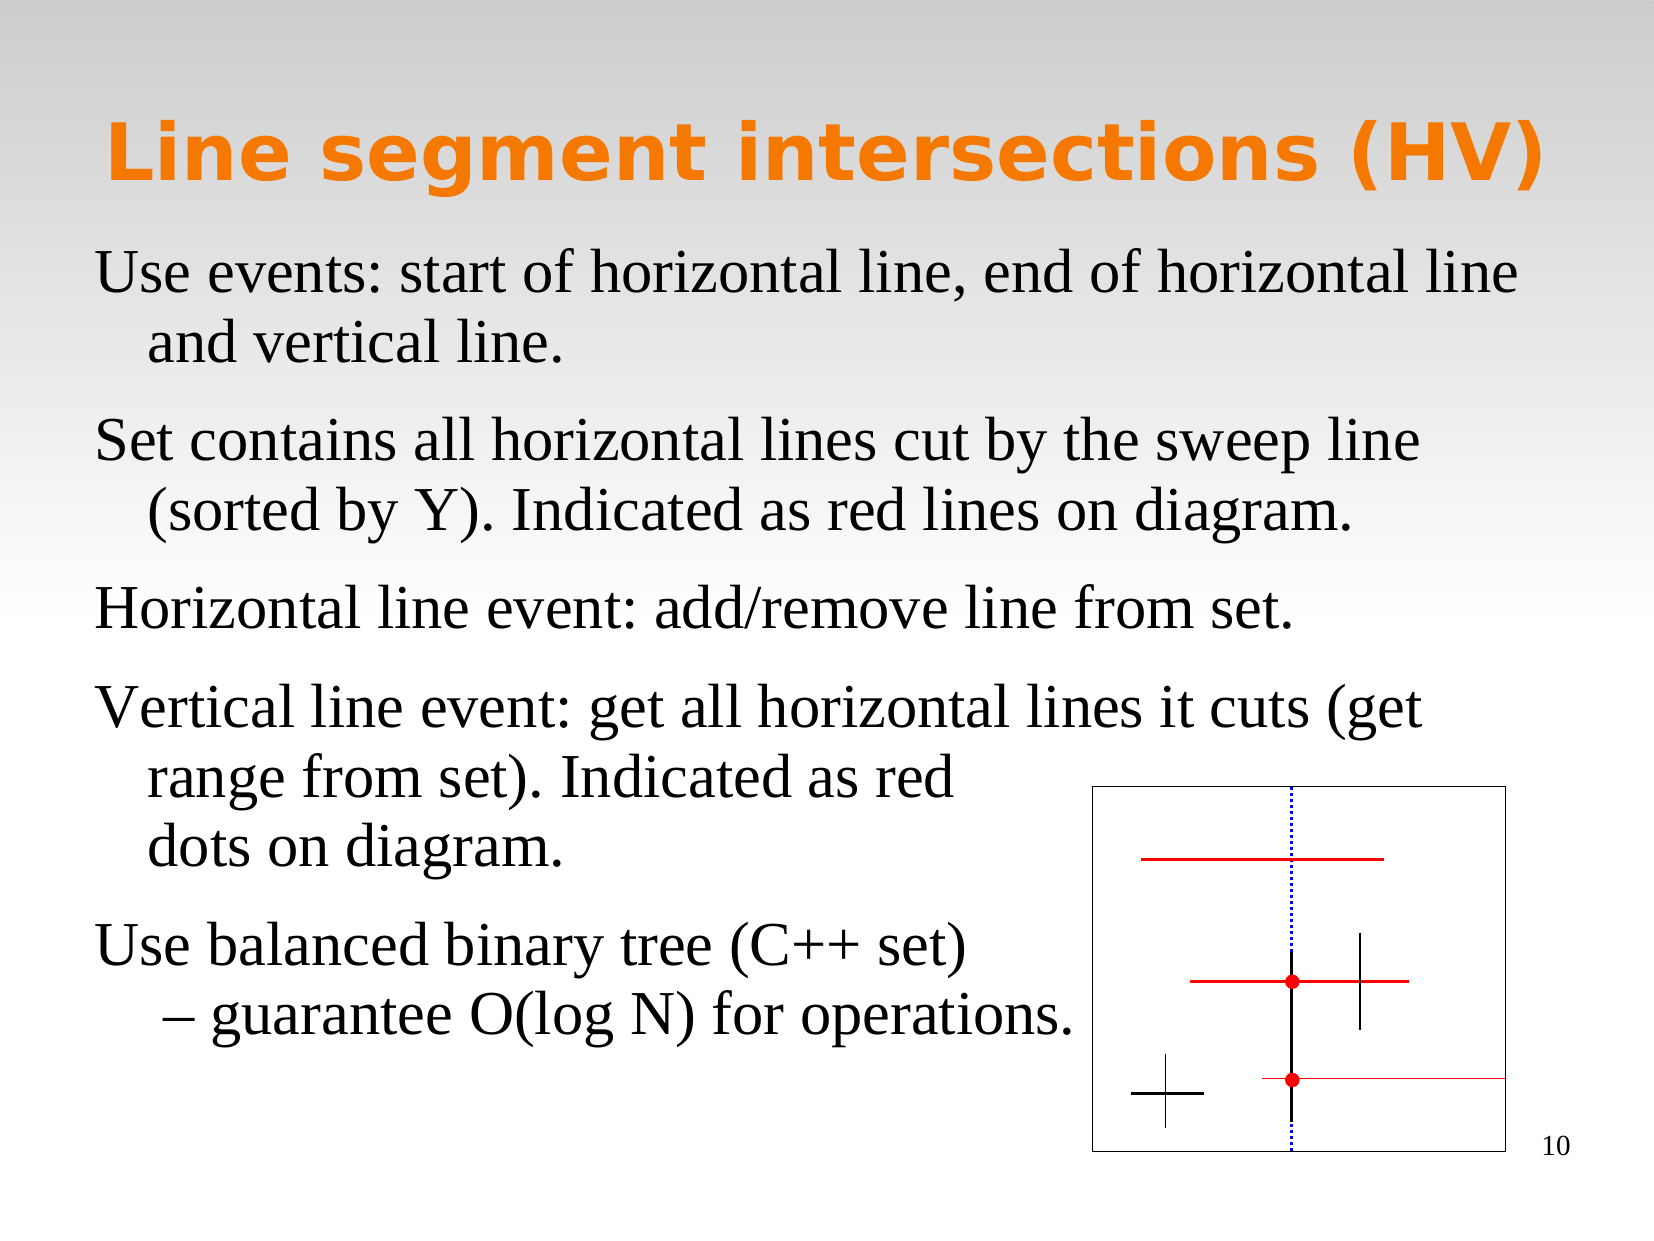

# Line segment intersections (HV)
Use events: start of horizontal line, end of horizontal line and vertical line.
Set contains all horizontal lines cut by the sweep line (sorted by Y). Indicated as red lines on diagram.
Horizontal line event: add/remove line from set.
Vertical line event: get all horizontal lines it cuts (get range from set). Indicated as red
dots on diagram.
Use balanced binary tree (C++ set)
 – guarantee O(log N) for operations.
10